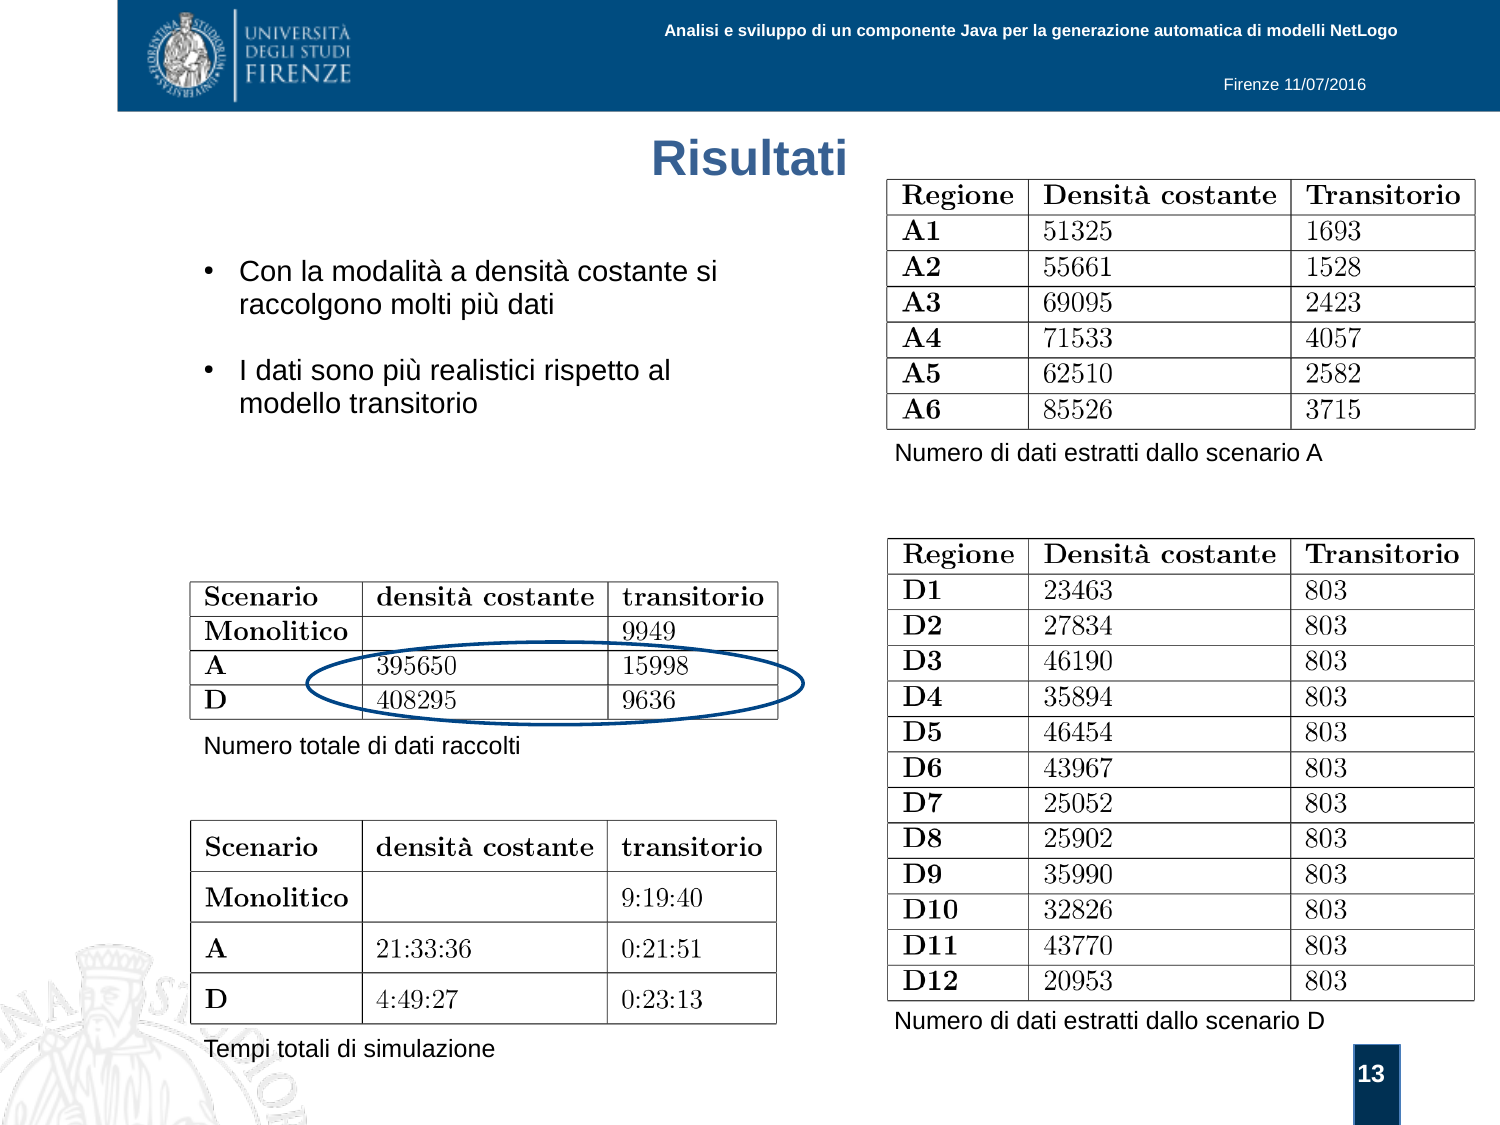

Analisi e sviluppo di un componente Java per la generazione automatica di modelli NetLogo
Firenze 11/07/2016
Risultati
Con la modalità a densità costante si raccolgono molti più dati
I dati sono più realistici rispetto al modello transitorio
Numero di dati estratti dallo scenario A
Numero totale di dati raccolti
Numero di dati estratti dallo scenario D
Tempi totali di simulazione